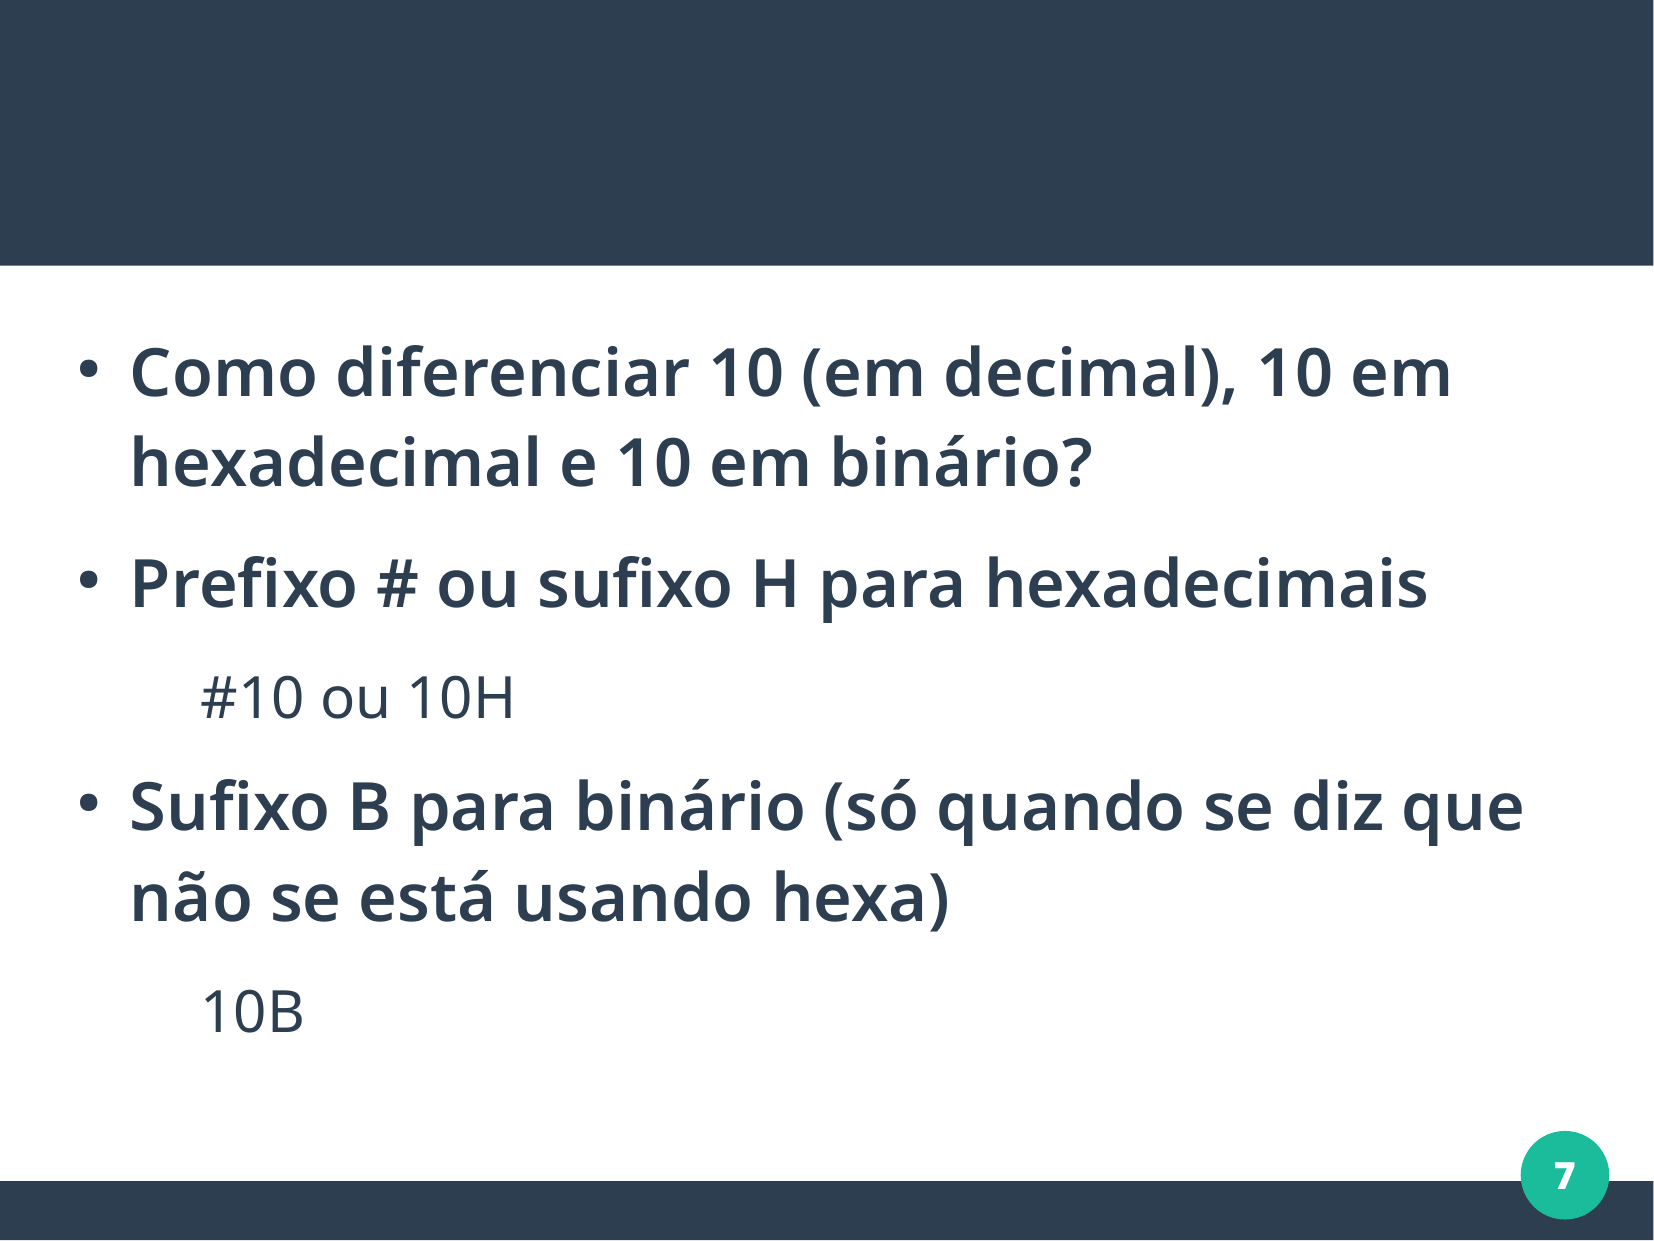

#
Como diferenciar 10 (em decimal), 10 em hexadecimal e 10 em binário?
Prefixo # ou sufixo H para hexadecimais
#10 ou 10H
Sufixo B para binário (só quando se diz que não se está usando hexa)
10B
7